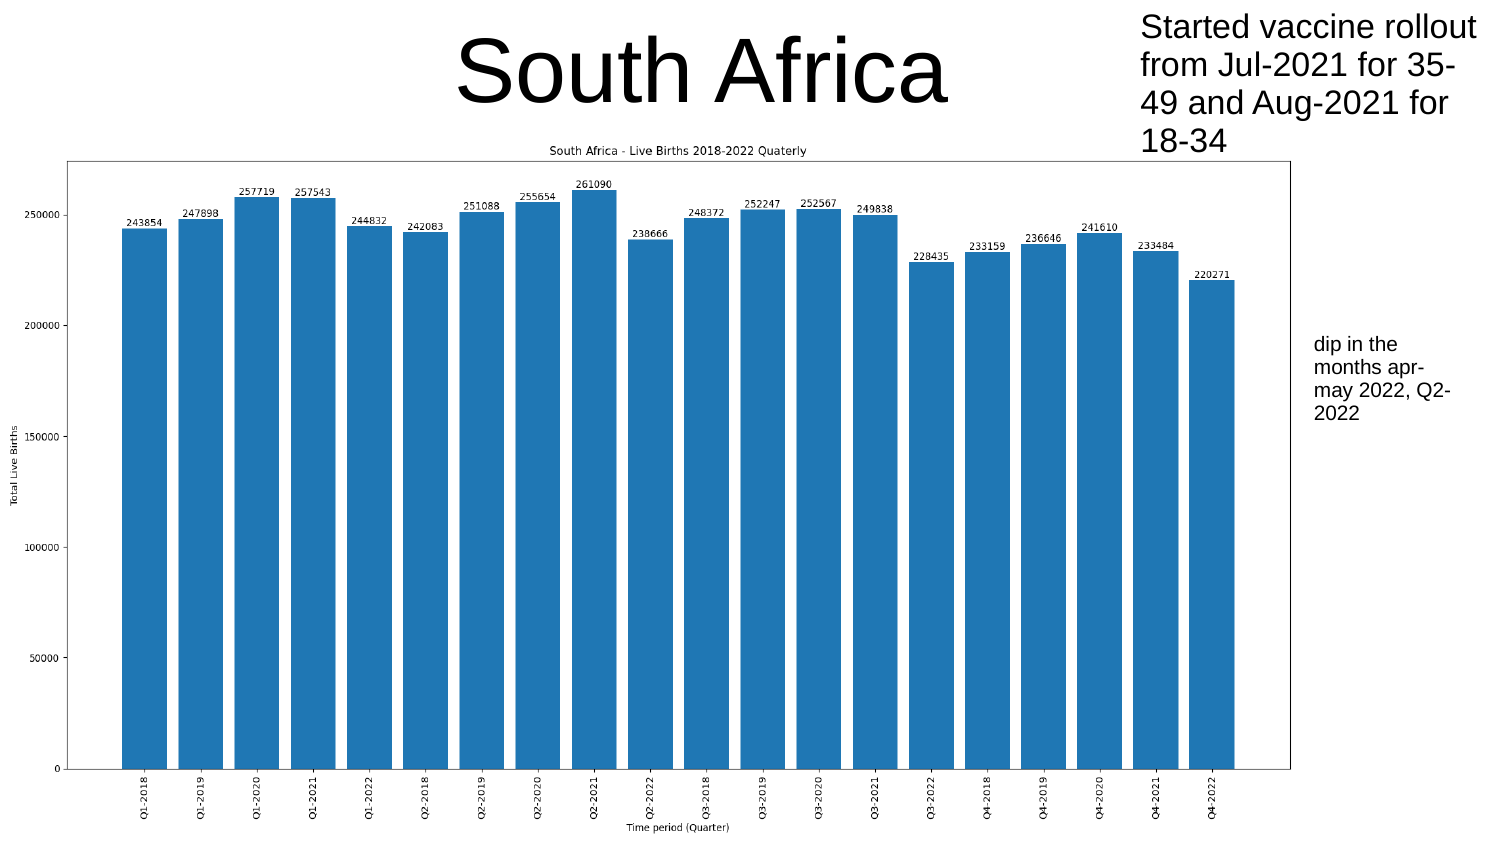

# South Africa
Started vaccine rollout from Jul-2021 for 35-49 and Aug-2021 for 18-34
dip in the months apr-may 2022, Q2-2022